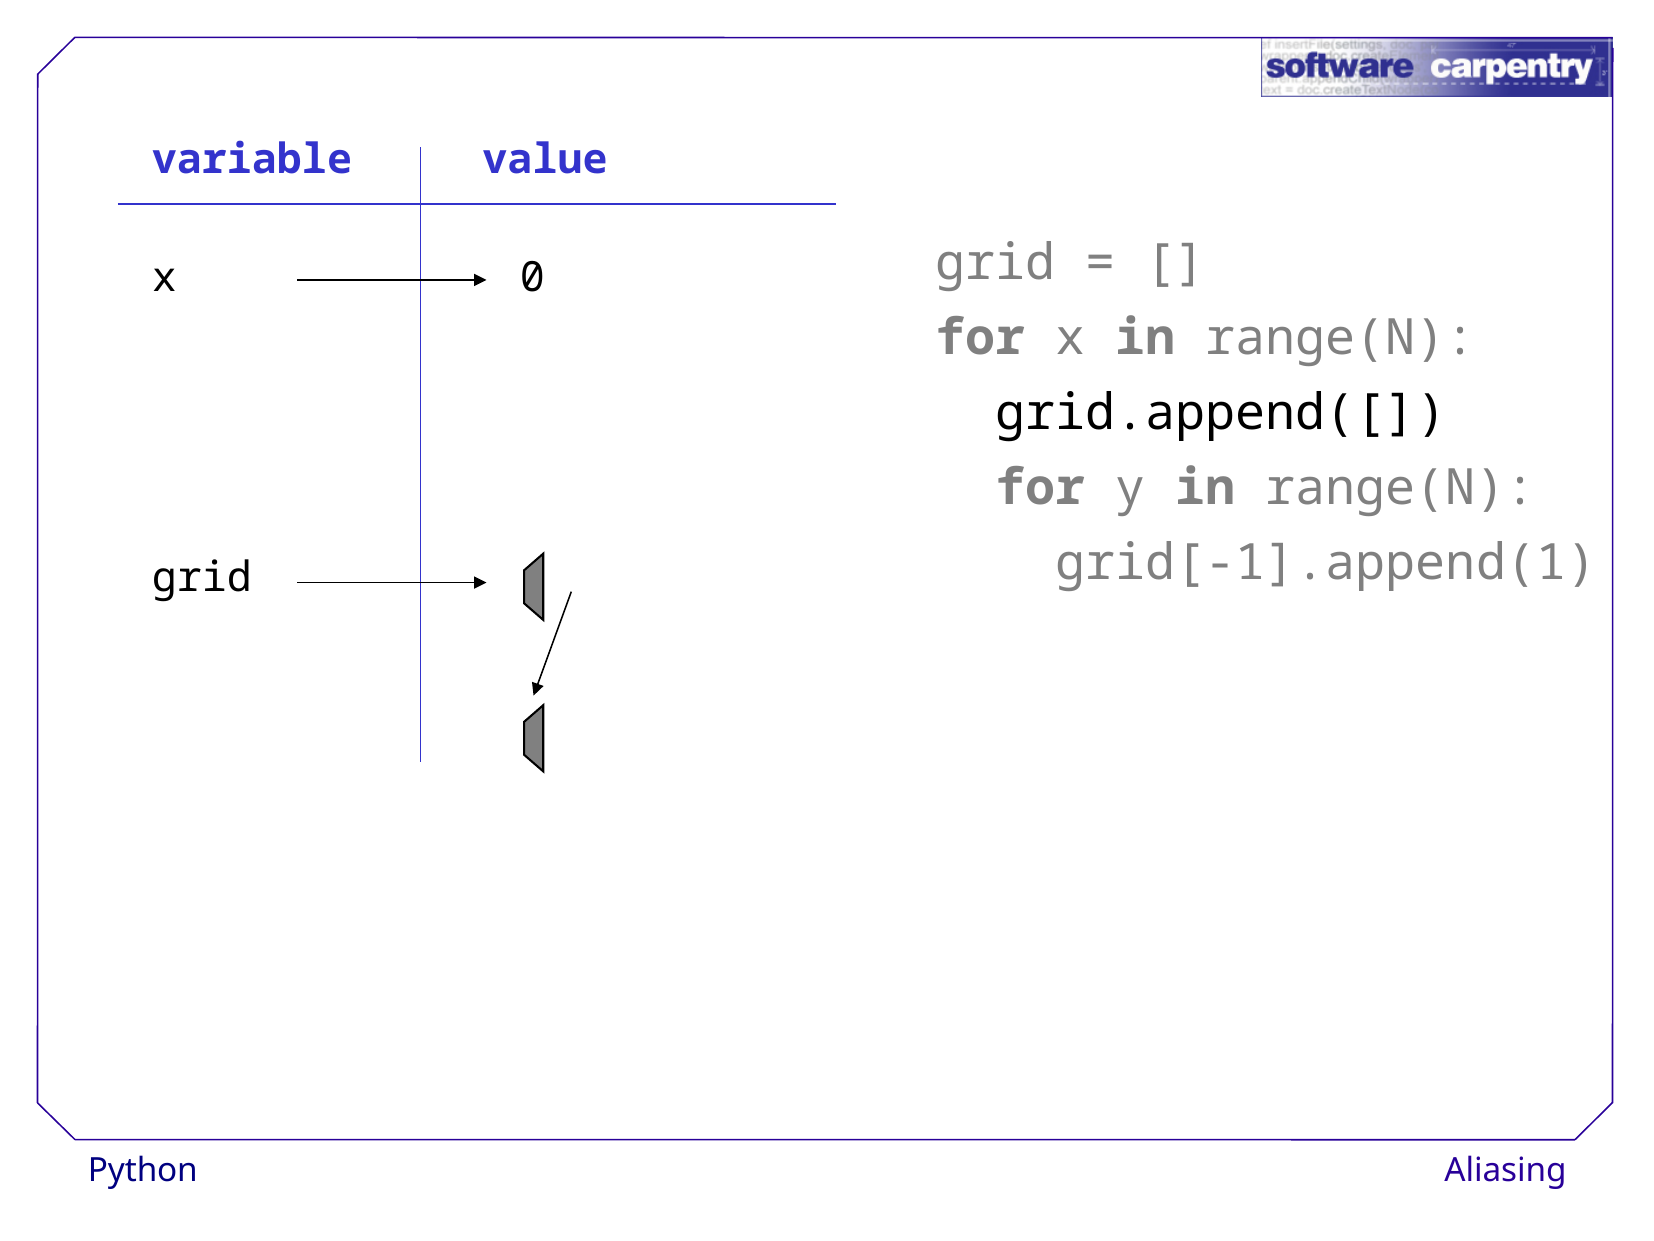

variable
value
grid = []
for x in range(N):
 grid.append([])
 for y in range(N):
 grid[-1].append(1)
x
grid
0
| |
| --- |